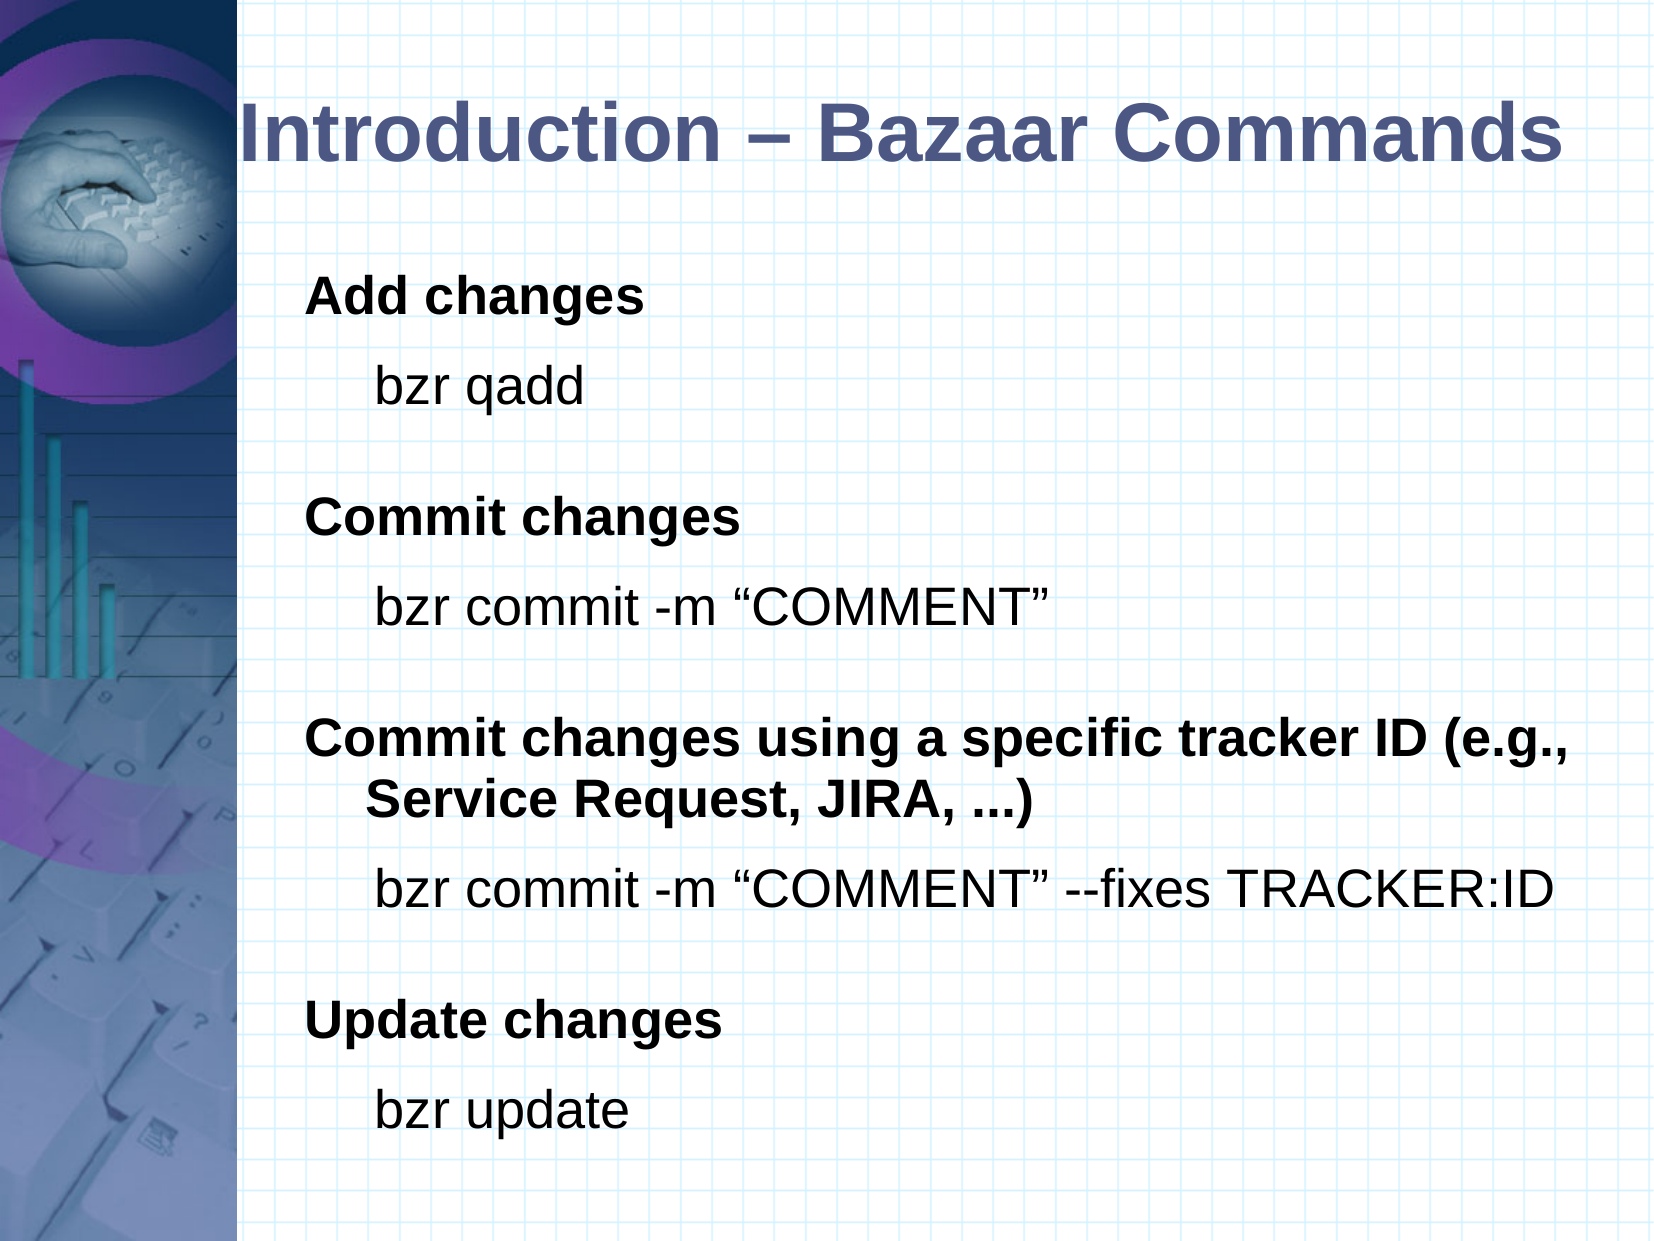

# Introduction – Bazaar Commands
Add changes
bzr qadd
Commit changes
bzr commit -m “COMMENT”
Commit changes using a specific tracker ID (e.g., Service Request, JIRA, ...)
bzr commit -m “COMMENT” --fixes TRACKER:ID
Update changes
bzr update